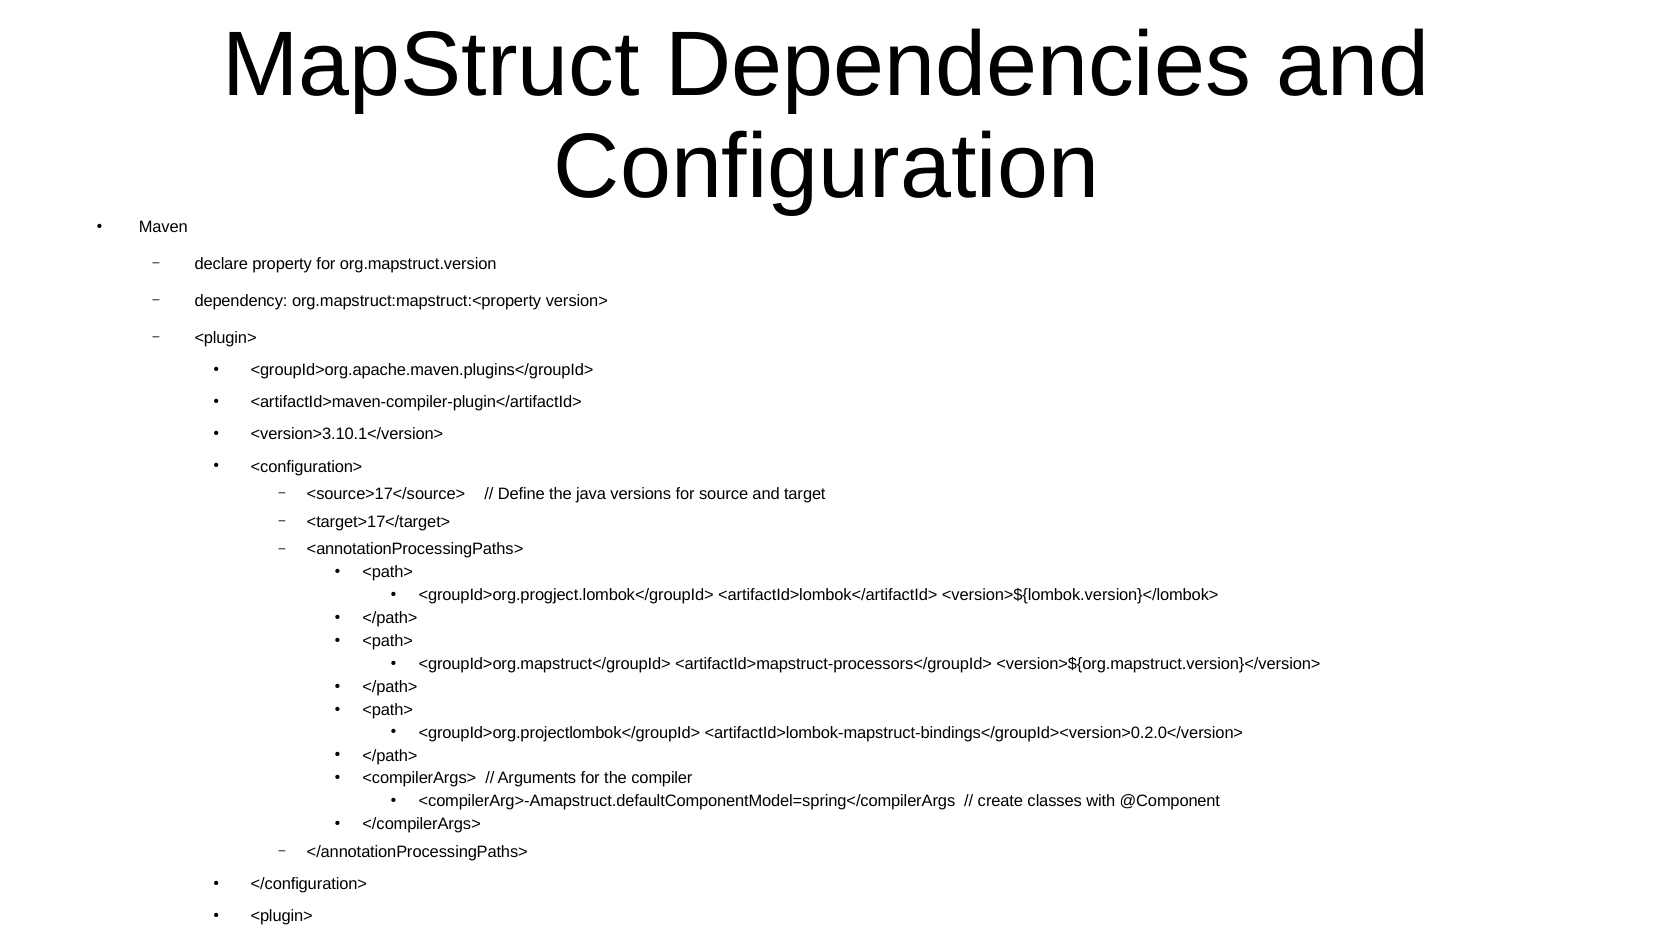

# MapStruct Dependencies and Configuration
Maven
declare property for org.mapstruct.version
dependency: org.mapstruct:mapstruct:<property version>
<plugin>
<groupId>org.apache.maven.plugins</groupId>
<artifactId>maven-compiler-plugin</artifactId>
<version>3.10.1</version>
<configuration>
<source>17</source>				// Define the java versions for source and target
<target>17</target>
<annotationProcessingPaths>
<path>
<groupId>org.progject.lombok</groupId> <artifactId>lombok</artifactId> <version>${lombok.version}</lombok>
</path>
<path>
<groupId>org.mapstruct</groupId> <artifactId>mapstruct-processors</groupId> <version>${org.mapstruct.version}</version>
</path>
<path>
<groupId>org.projectlombok</groupId> <artifactId>lombok-mapstruct-bindings</groupId><version>0.2.0</version>
</path>
<compilerArgs> // Arguments for the compiler
<compilerArg>-Amapstruct.defaultComponentModel=spring</compilerArgs // create classes with @Component
</compilerArgs>
</annotationProcessingPaths>
</configuration>
<plugin>